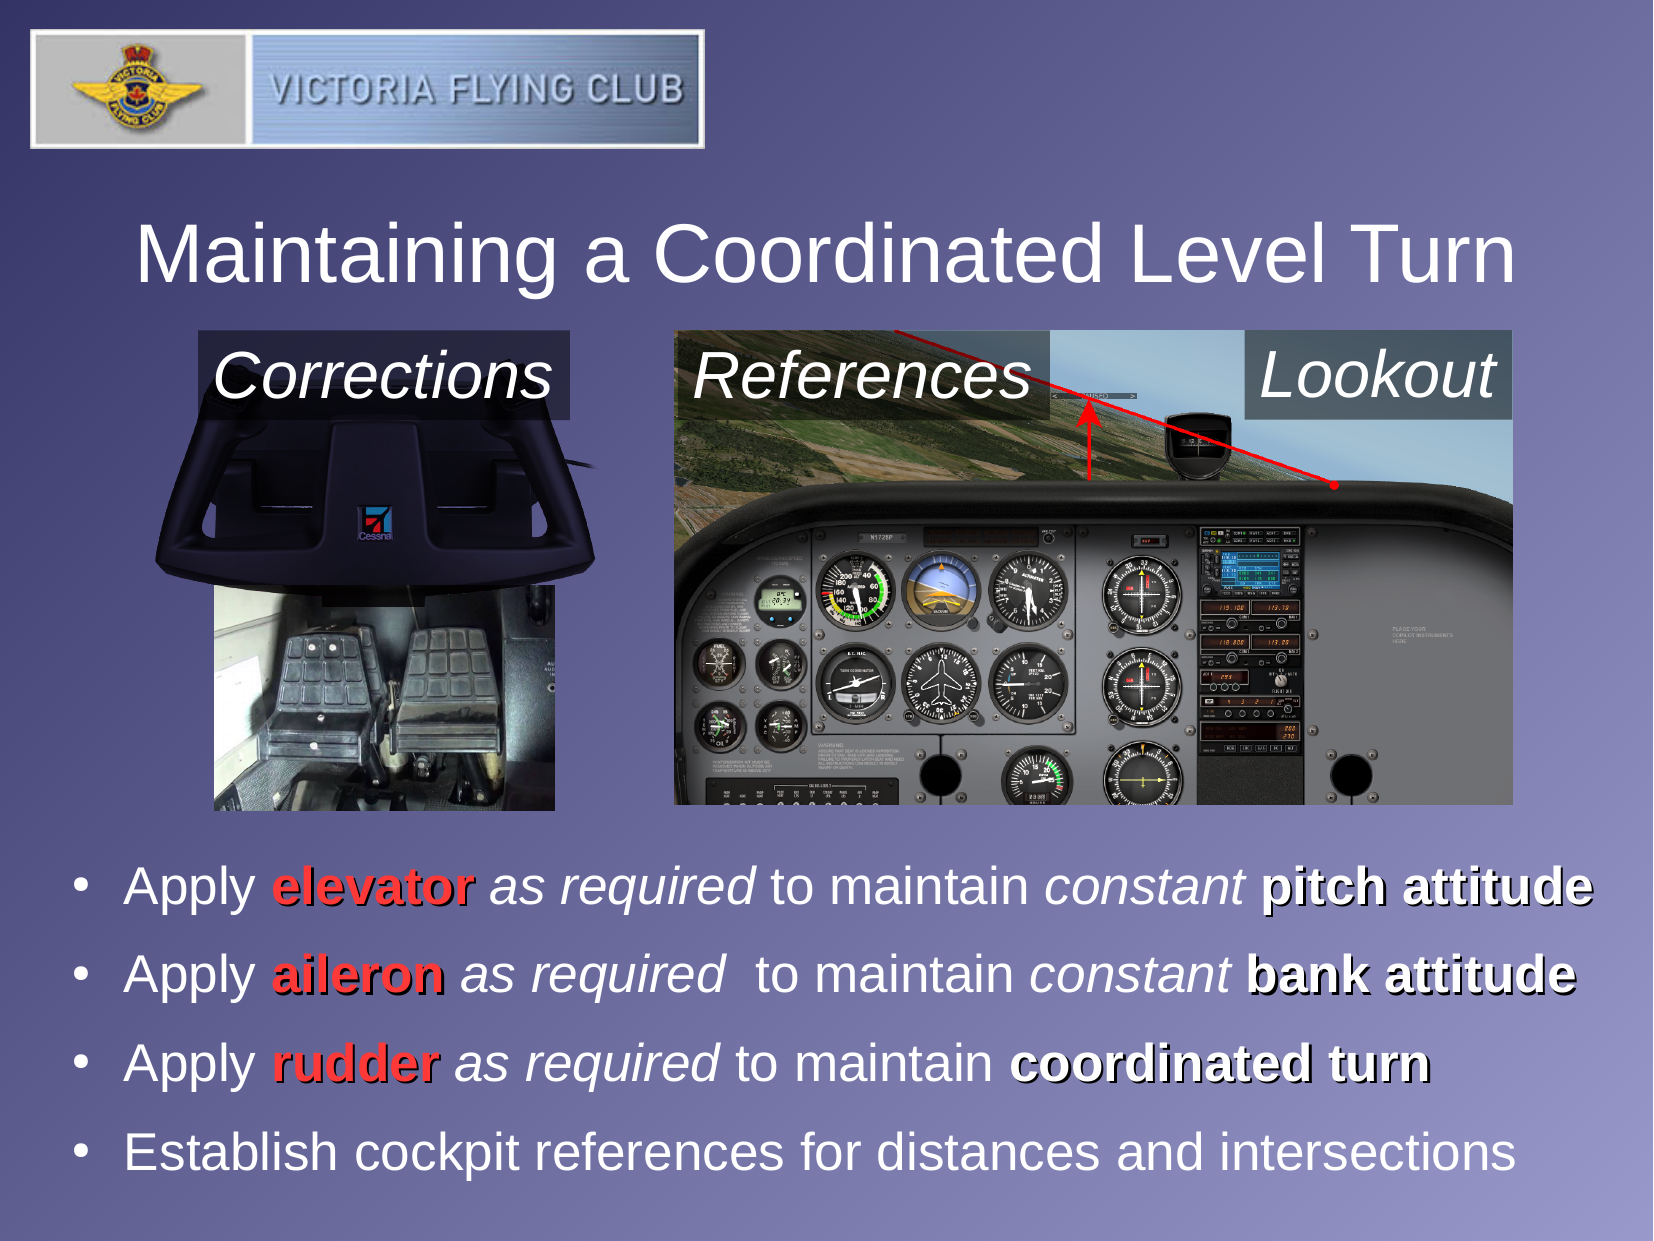

# Maintaining a Coordinated Level Turn
Lookout
Corrections
References
Apply elevator as required to maintain constant pitch attitude
Apply aileron as required to maintain constant bank attitude
Apply rudder as required to maintain coordinated turn
Establish cockpit references for distances and intersections